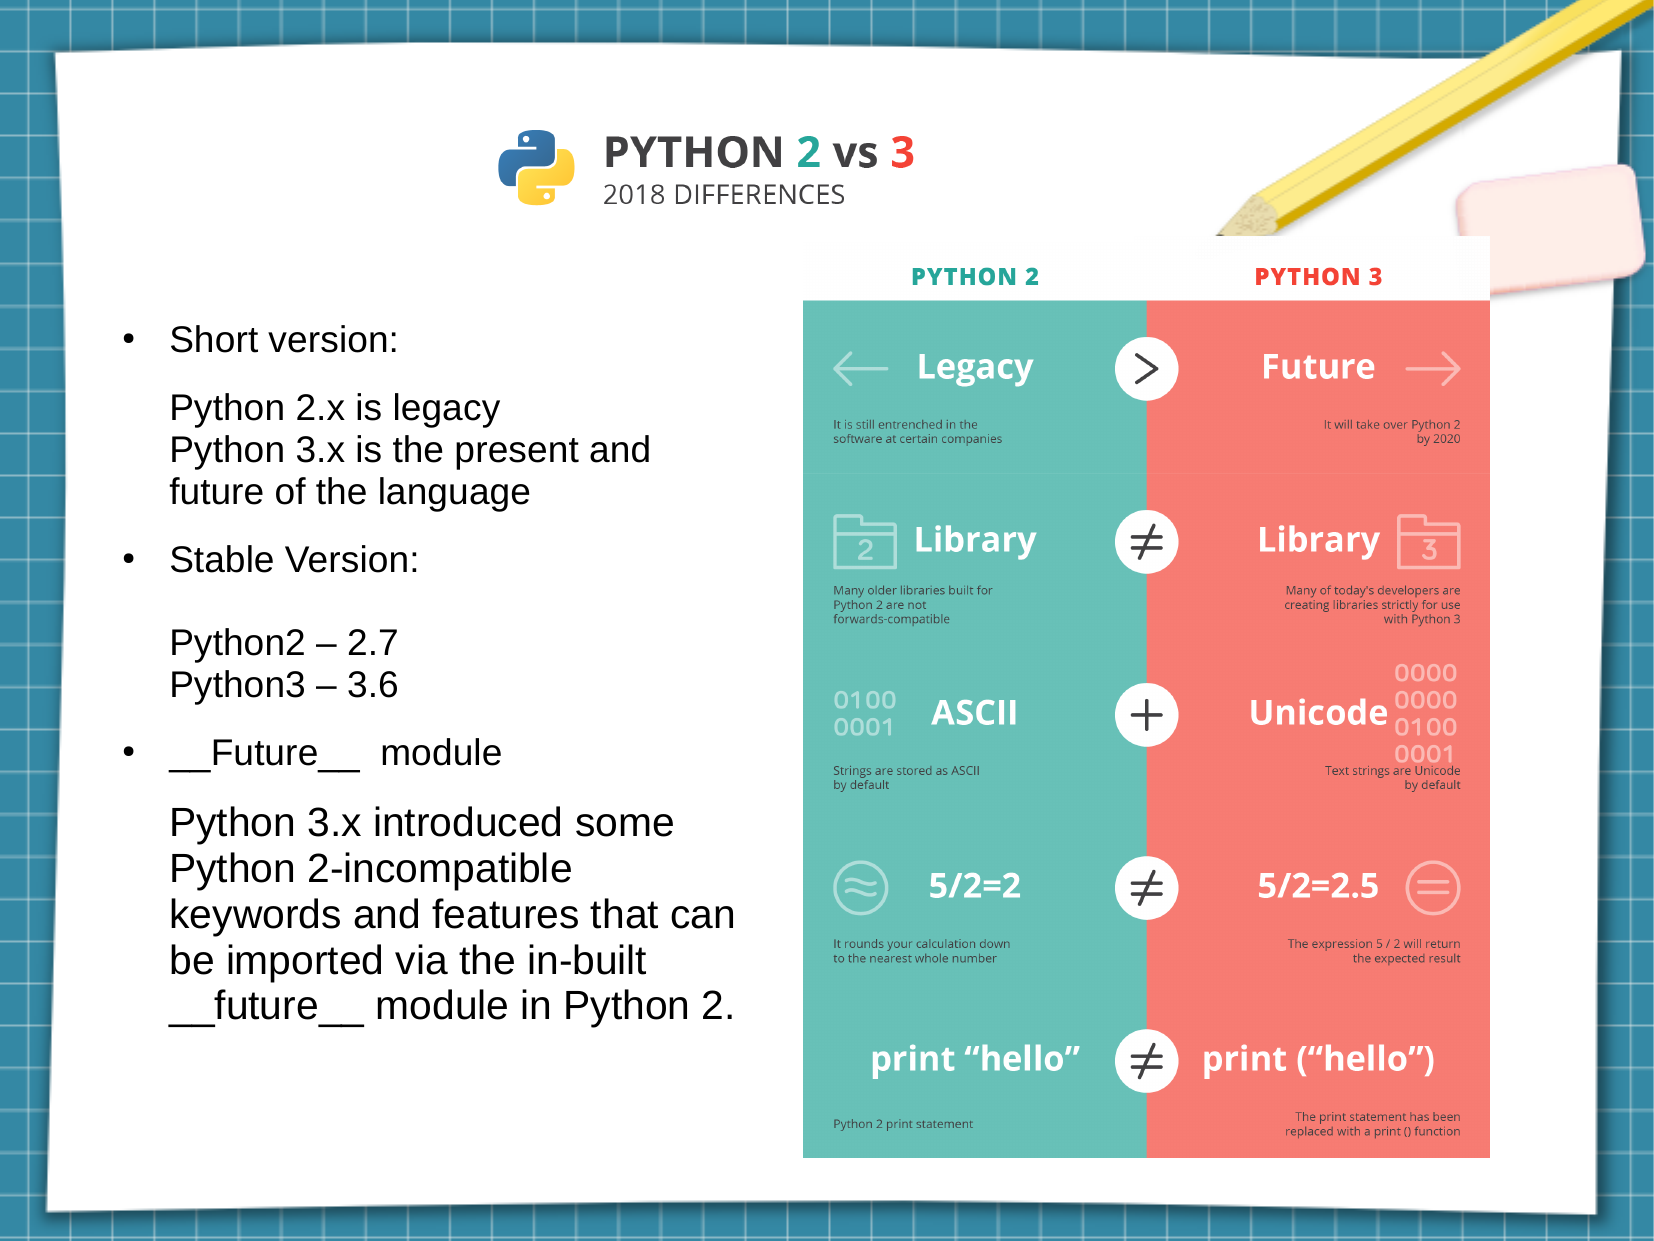

# Short version:
Python 2.x is legacy
Python 3.x is the present and future of the language
Stable Version:
Python2 – 2.7
Python3 – 3.6
__Future__ module
Python 3.x introduced some Python 2-incompatible keywords and features that can be imported via the in-built __future__ module in Python 2.